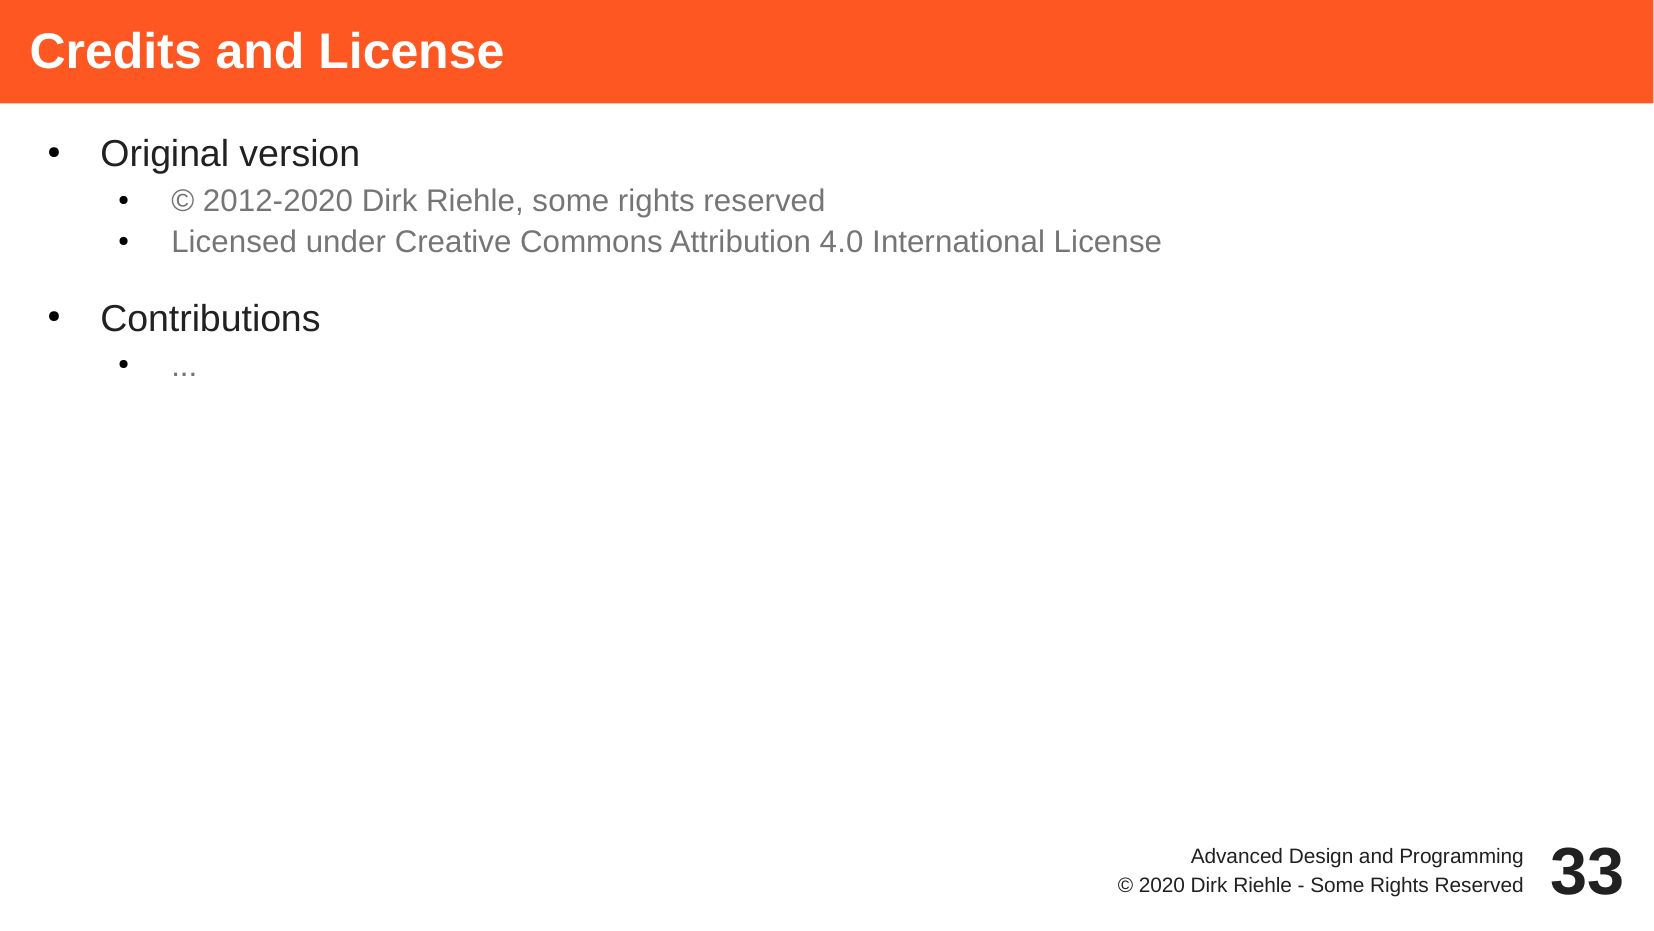

# Credits and License
Original version
© 2012-2020 Dirk Riehle, some rights reserved
Licensed under Creative Commons Attribution 4.0 International License
Contributions
...
Advanced Design and Programming
33
© 2020 Dirk Riehle - Some Rights Reserved